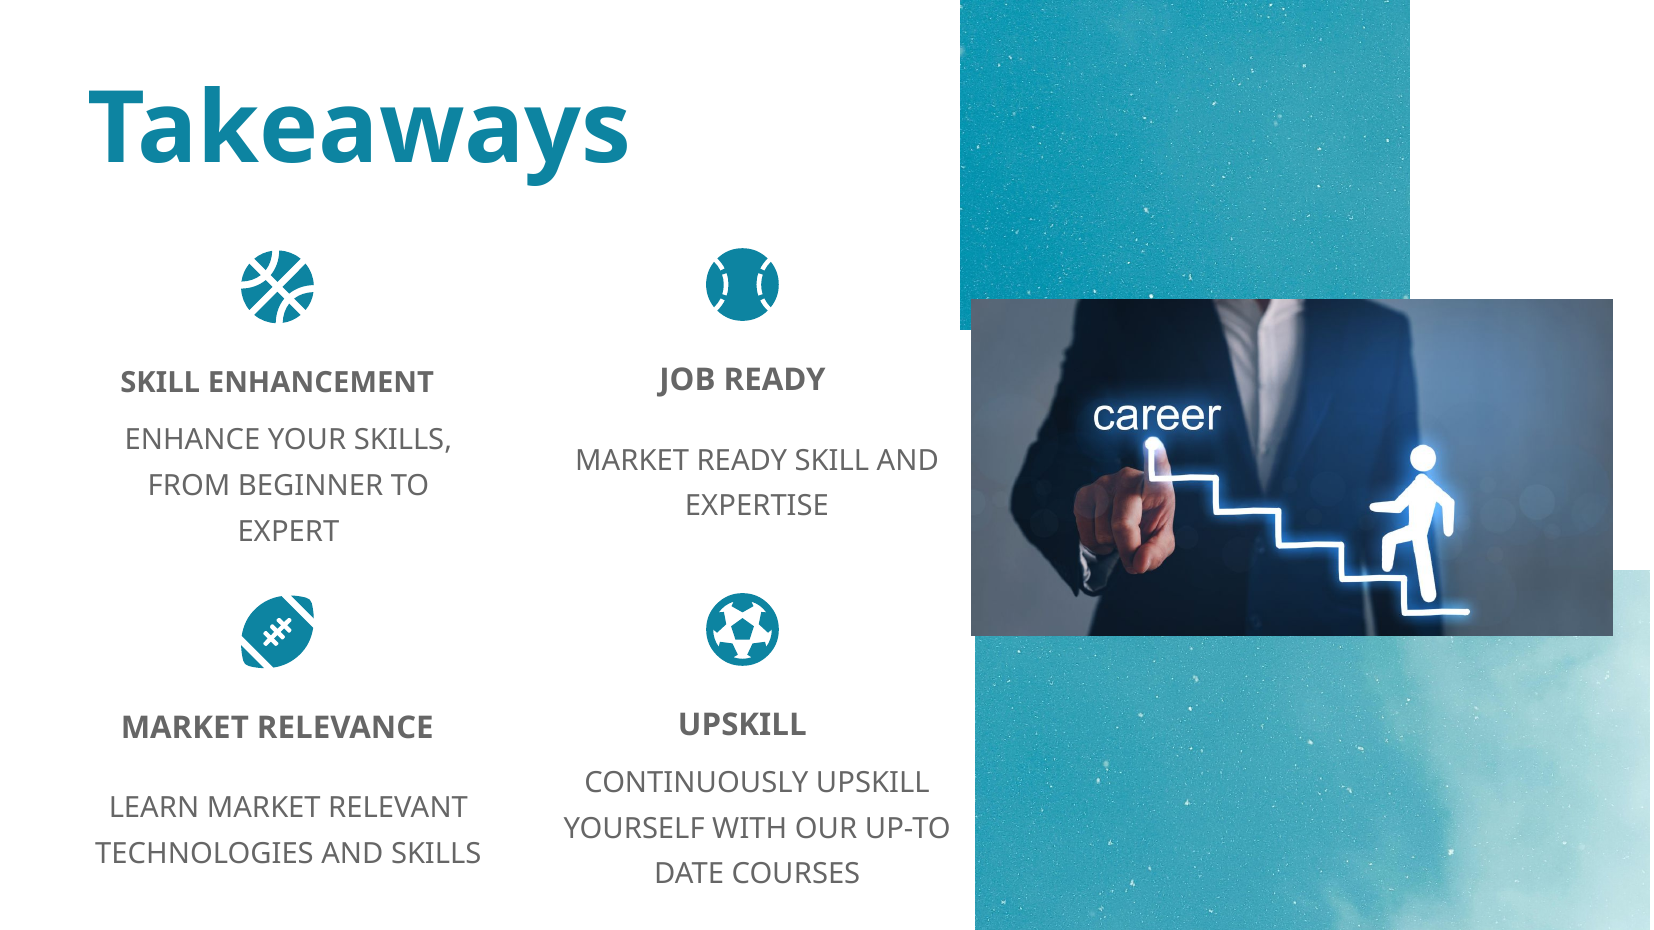

# Takeaways
Job Ready
Skill enhancement
Market ready skill and expertise
Enhance your skills, from beginner to expert
uPSKILL
MARKET RELEVANCE
Continuously upskill yourself with our up-to date courses
Learn Market relevant technologies and skills